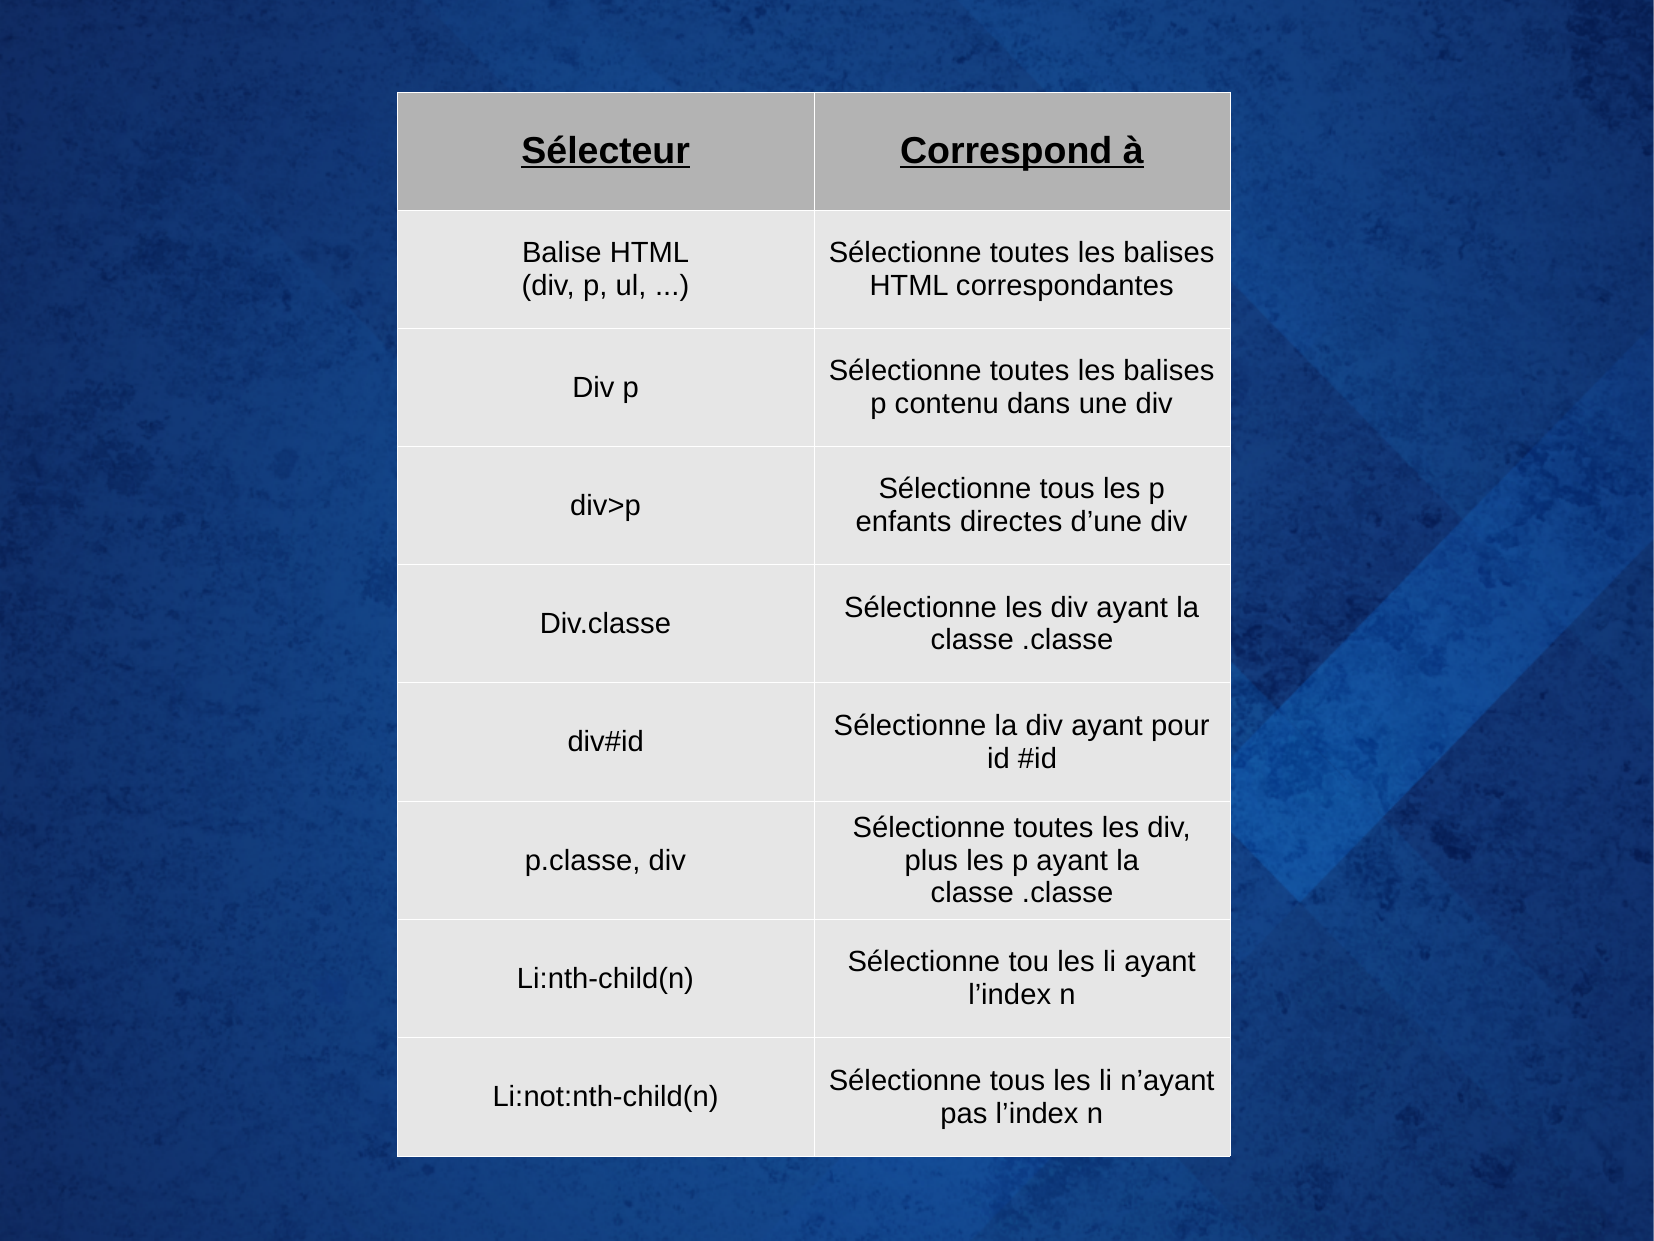

| Sélecteur | Correspond à |
| --- | --- |
| Balise HTML (div, p, ul, ...) | Sélectionne toutes les balises HTML correspondantes |
| Div p | Sélectionne toutes les balises p contenu dans une div |
| div>p | Sélectionne tous les p enfants directes d’une div |
| Div.classe | Sélectionne les div ayant la classe .classe |
| div#id | Sélectionne la div ayant pour id #id |
| p.classe, div | Sélectionne toutes les div, plus les p ayant la classe .classe |
| Li:nth-child(n) | Sélectionne tou les li ayant l’index n |
| Li:not:nth-child(n) | Sélectionne tous les li n’ayant pas l’index n |